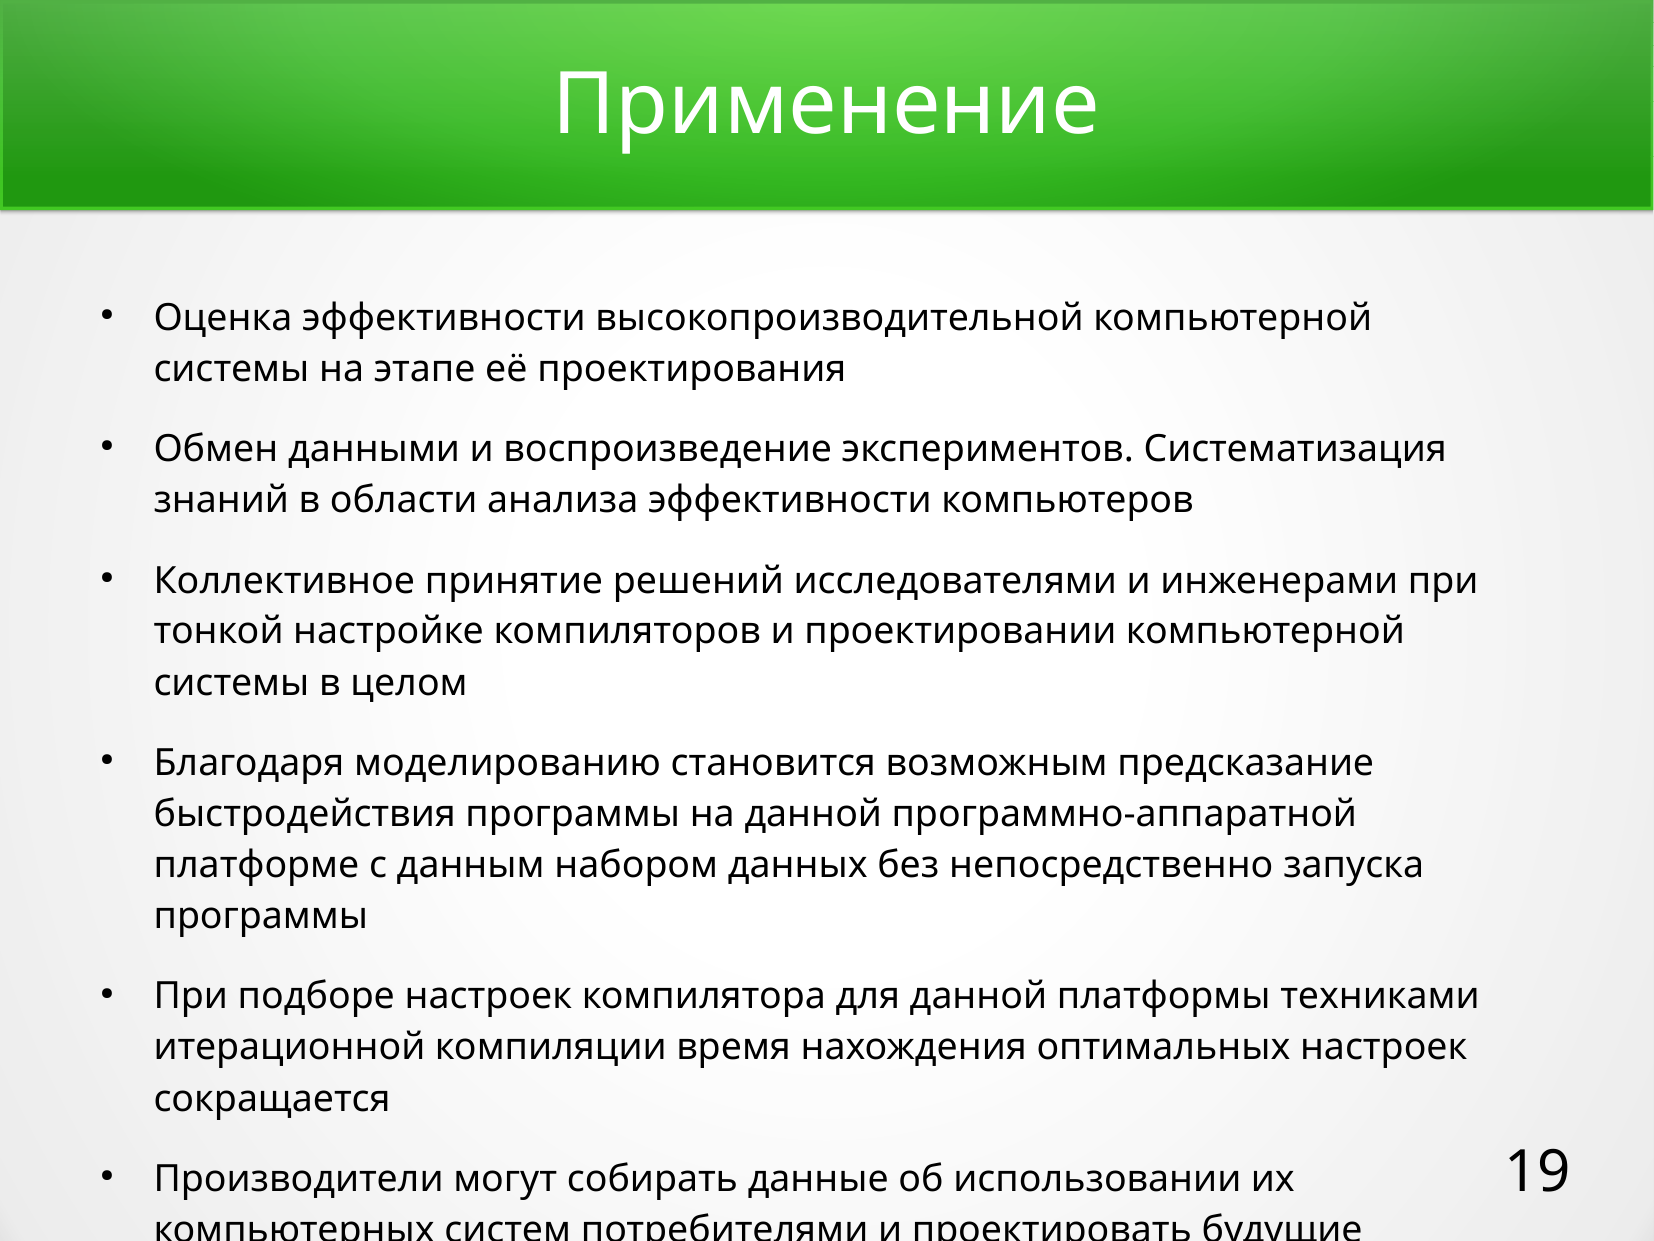

# Применение
Оценка эффективности высокопроизводительной компьютерной системы на этапе её проектирования
Обмен данными и воспроизведение экспериментов. Систематизация знаний в области анализа эффективности компьютеров
Коллективное принятие решений исследователями и инженерами при тонкой настройке компиляторов и проектировании компьютерной системы в целом
Благодаря моделированию становится возможным предсказание быстродействия программы на данной программно-аппаратной платформе с данным набором данных без непосредственно запуска программы
При подборе настроек компилятора для данной платформы техниками итерационной компиляции время нахождения оптимальных настроек сокращается
Производители могут собирать данные об использовании их компьютерных систем потребителями и проектировать будущие компьютеры с учётом этих сведений
19